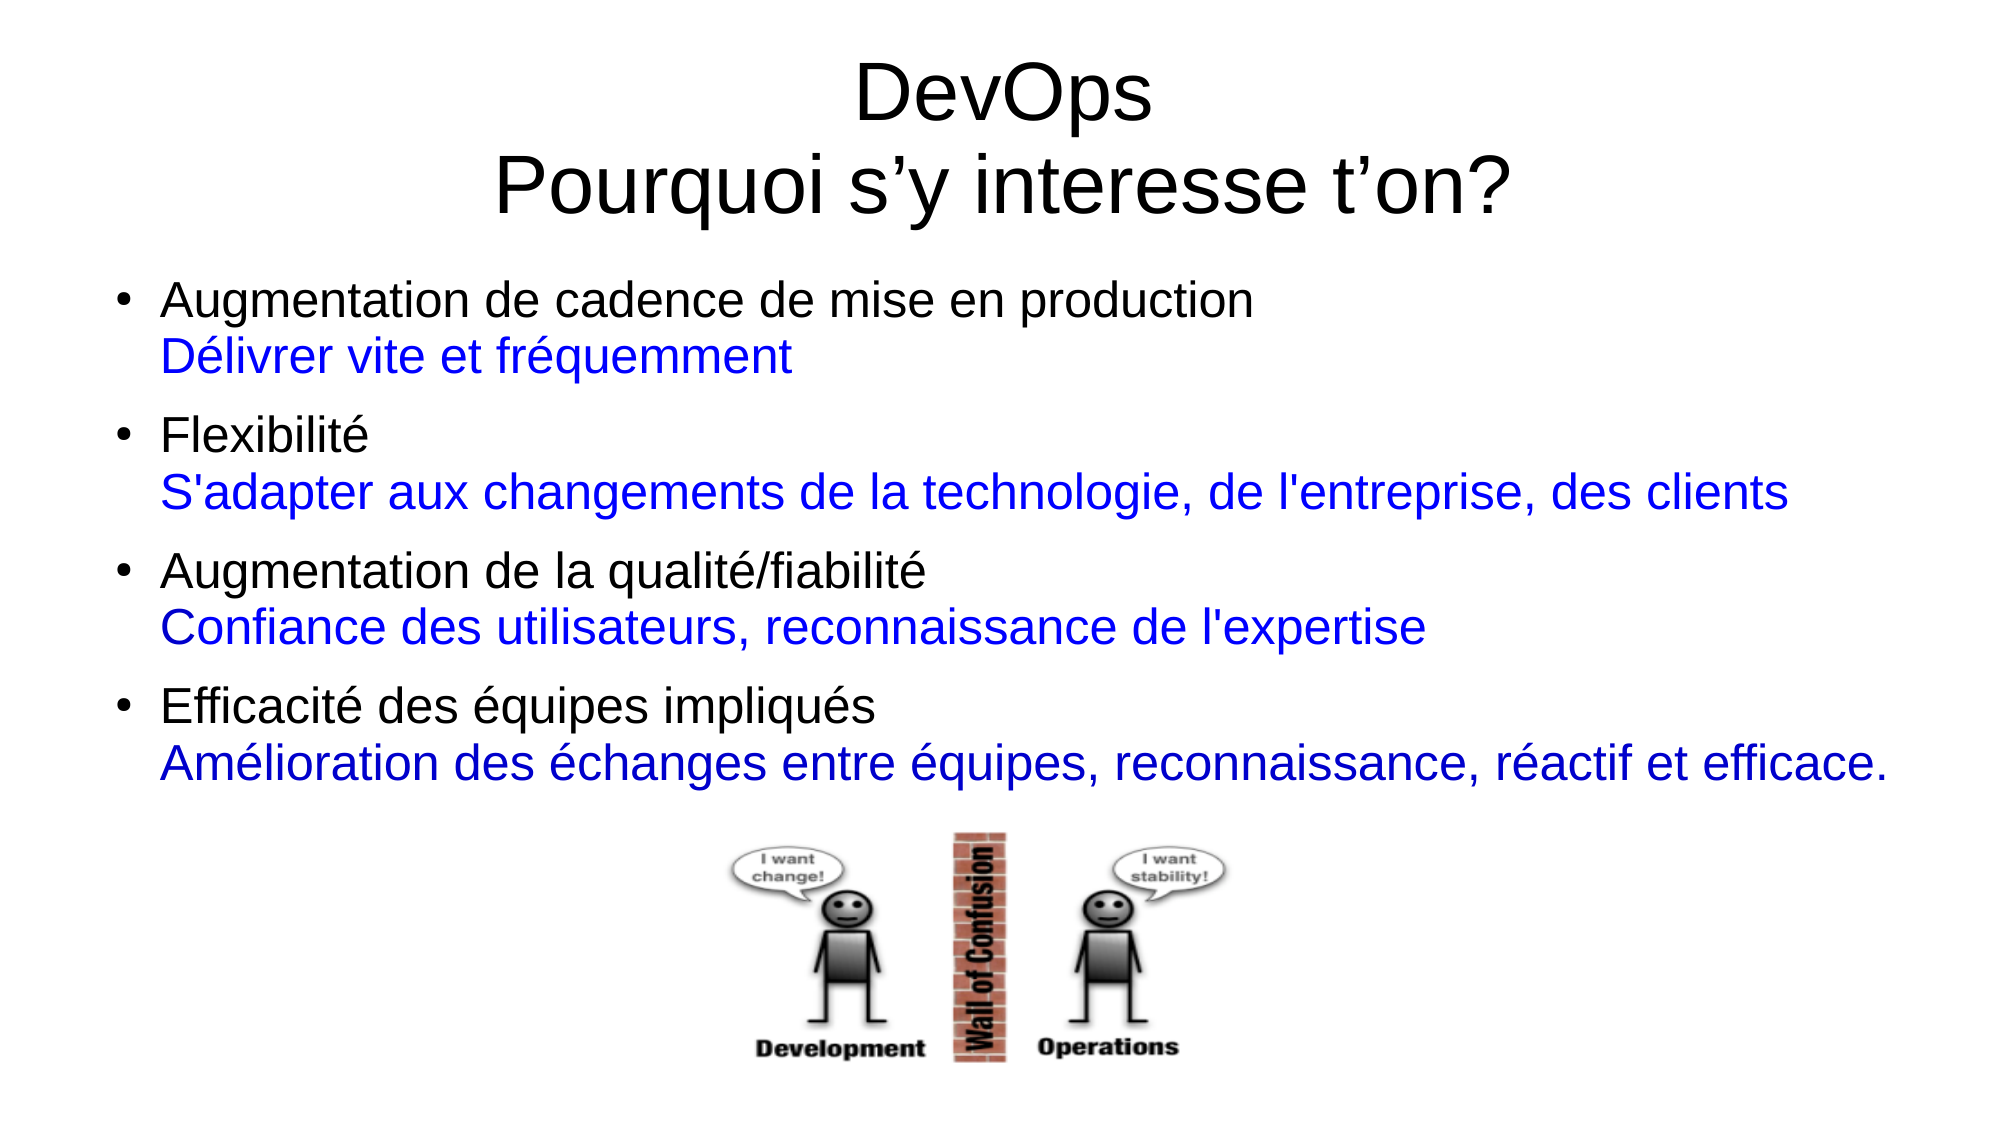

# DevOps Pourquoi s’y interesse t’on?
Augmentation de cadence de mise en production
Délivrer vite et fréquemment
Flexibilité
S'adapter aux changements de la technologie, de l'entreprise, des clients
Augmentation de la qualité/fiabilité
Confiance des utilisateurs, reconnaissance de l'expertise
Efficacité des équipes impliqués
Amélioration des échanges entre équipes, reconnaissance, réactif et efficace.